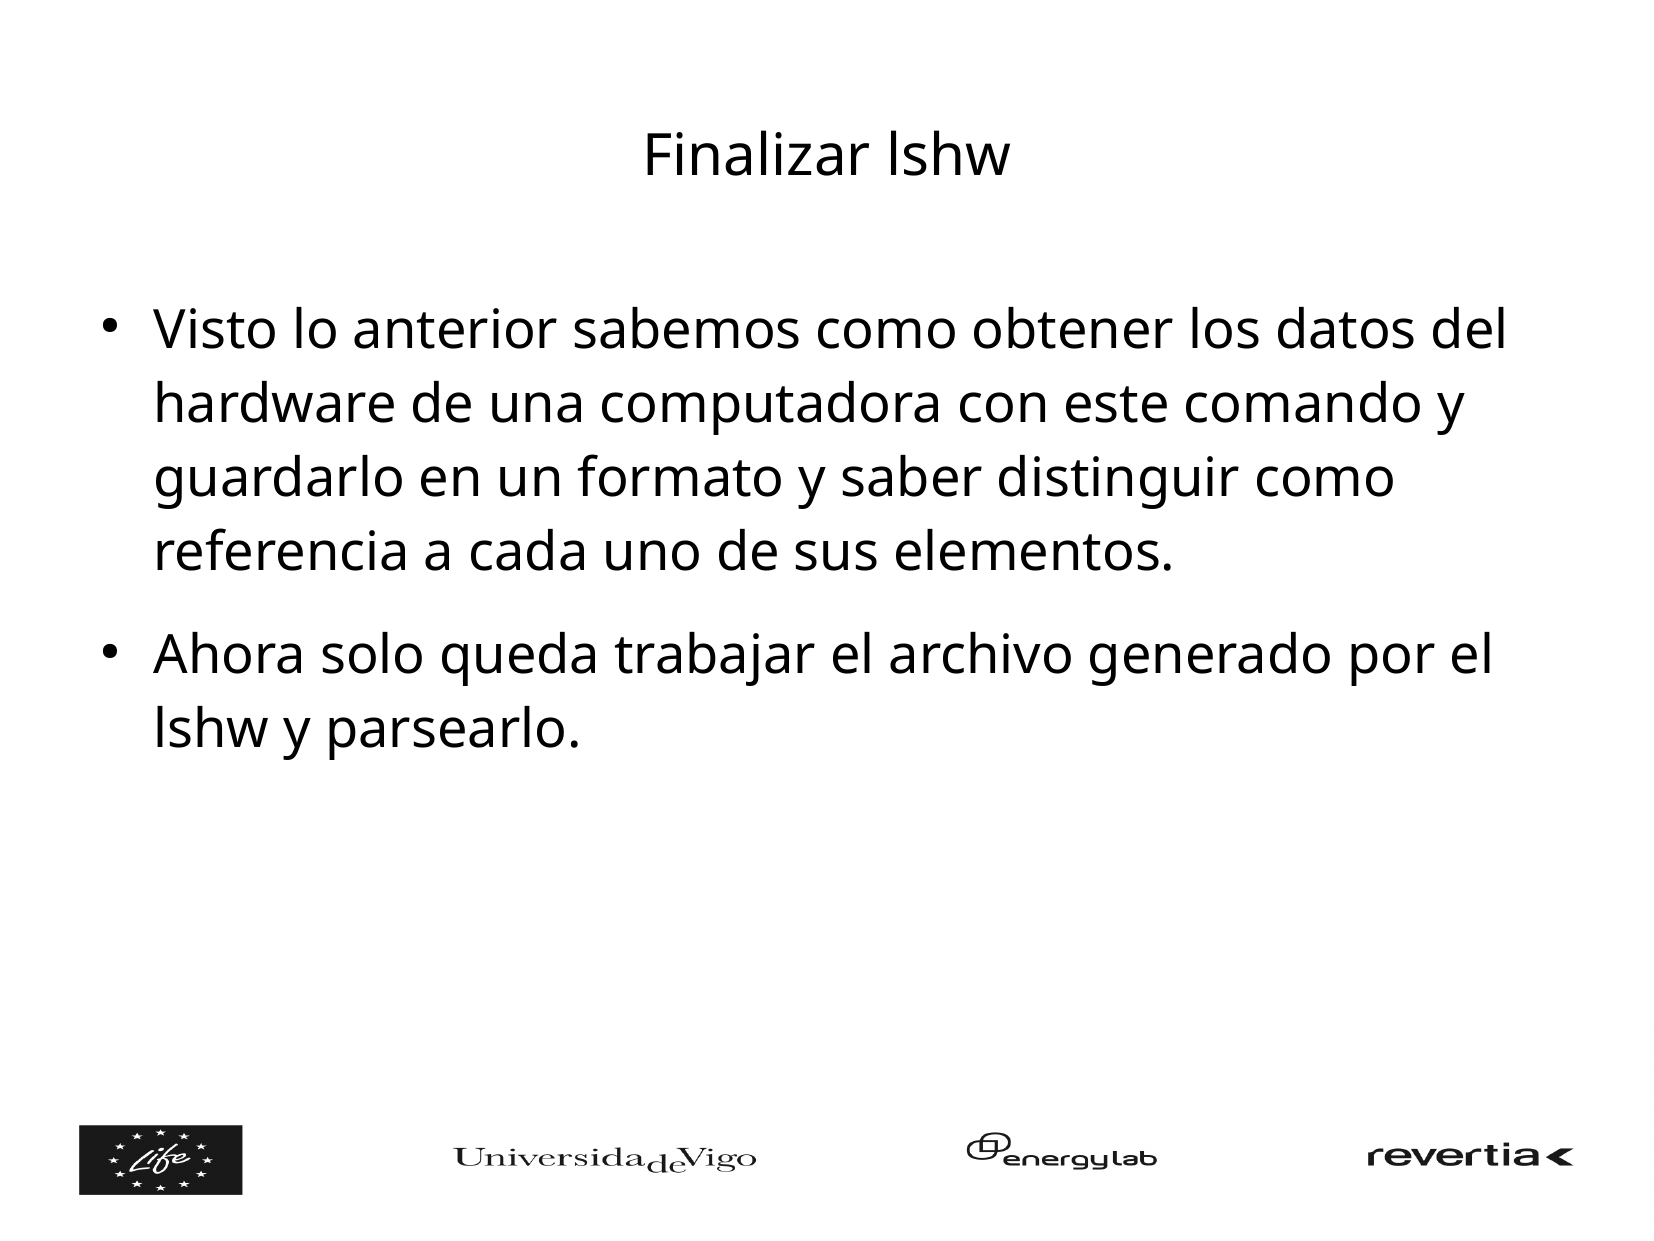

# Finalizar lshw
Visto lo anterior sabemos como obtener los datos del hardware de una computadora con este comando y guardarlo en un formato y saber distinguir como referencia a cada uno de sus elementos.
Ahora solo queda trabajar el archivo generado por el lshw y parsearlo.